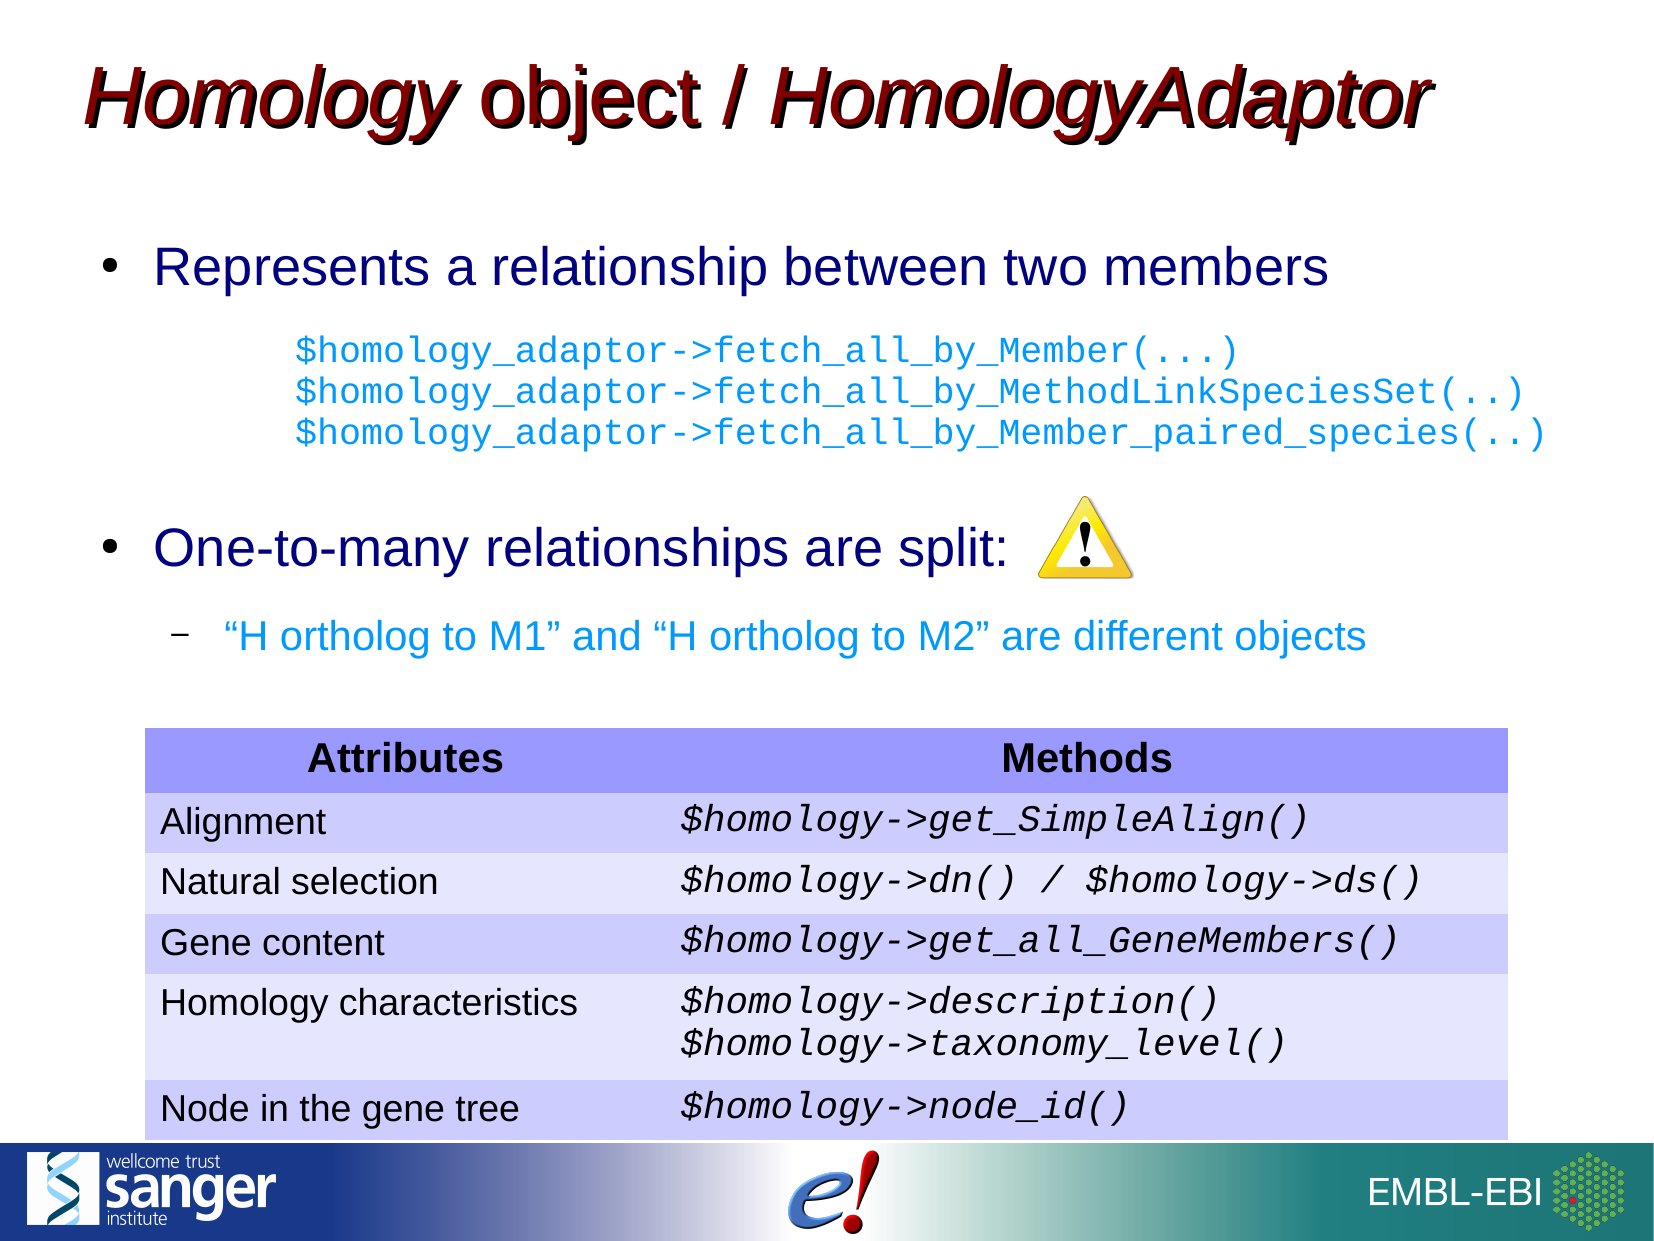

# Homology object / HomologyAdaptor
Represents a relationship between two members
$homology_adaptor->fetch_all_by_Member(...)
$homology_adaptor->fetch_all_by_MethodLinkSpeciesSet(..)
$homology_adaptor->fetch_all_by_Member_paired_species(..)
One-to-many relationships are split:
“H ortholog to M1” and “H ortholog to M2” are different objects
| Attributes | Methods |
| --- | --- |
| Alignment | $homology->get\_SimpleAlign() |
| Natural selection | $homology->dn() / $homology->ds() |
| Gene content | $homology->get\_all\_GeneMembers() |
| Homology characteristics | $homology->description() $homology->taxonomy\_level() |
| Node in the gene tree | $homology->node\_id() |